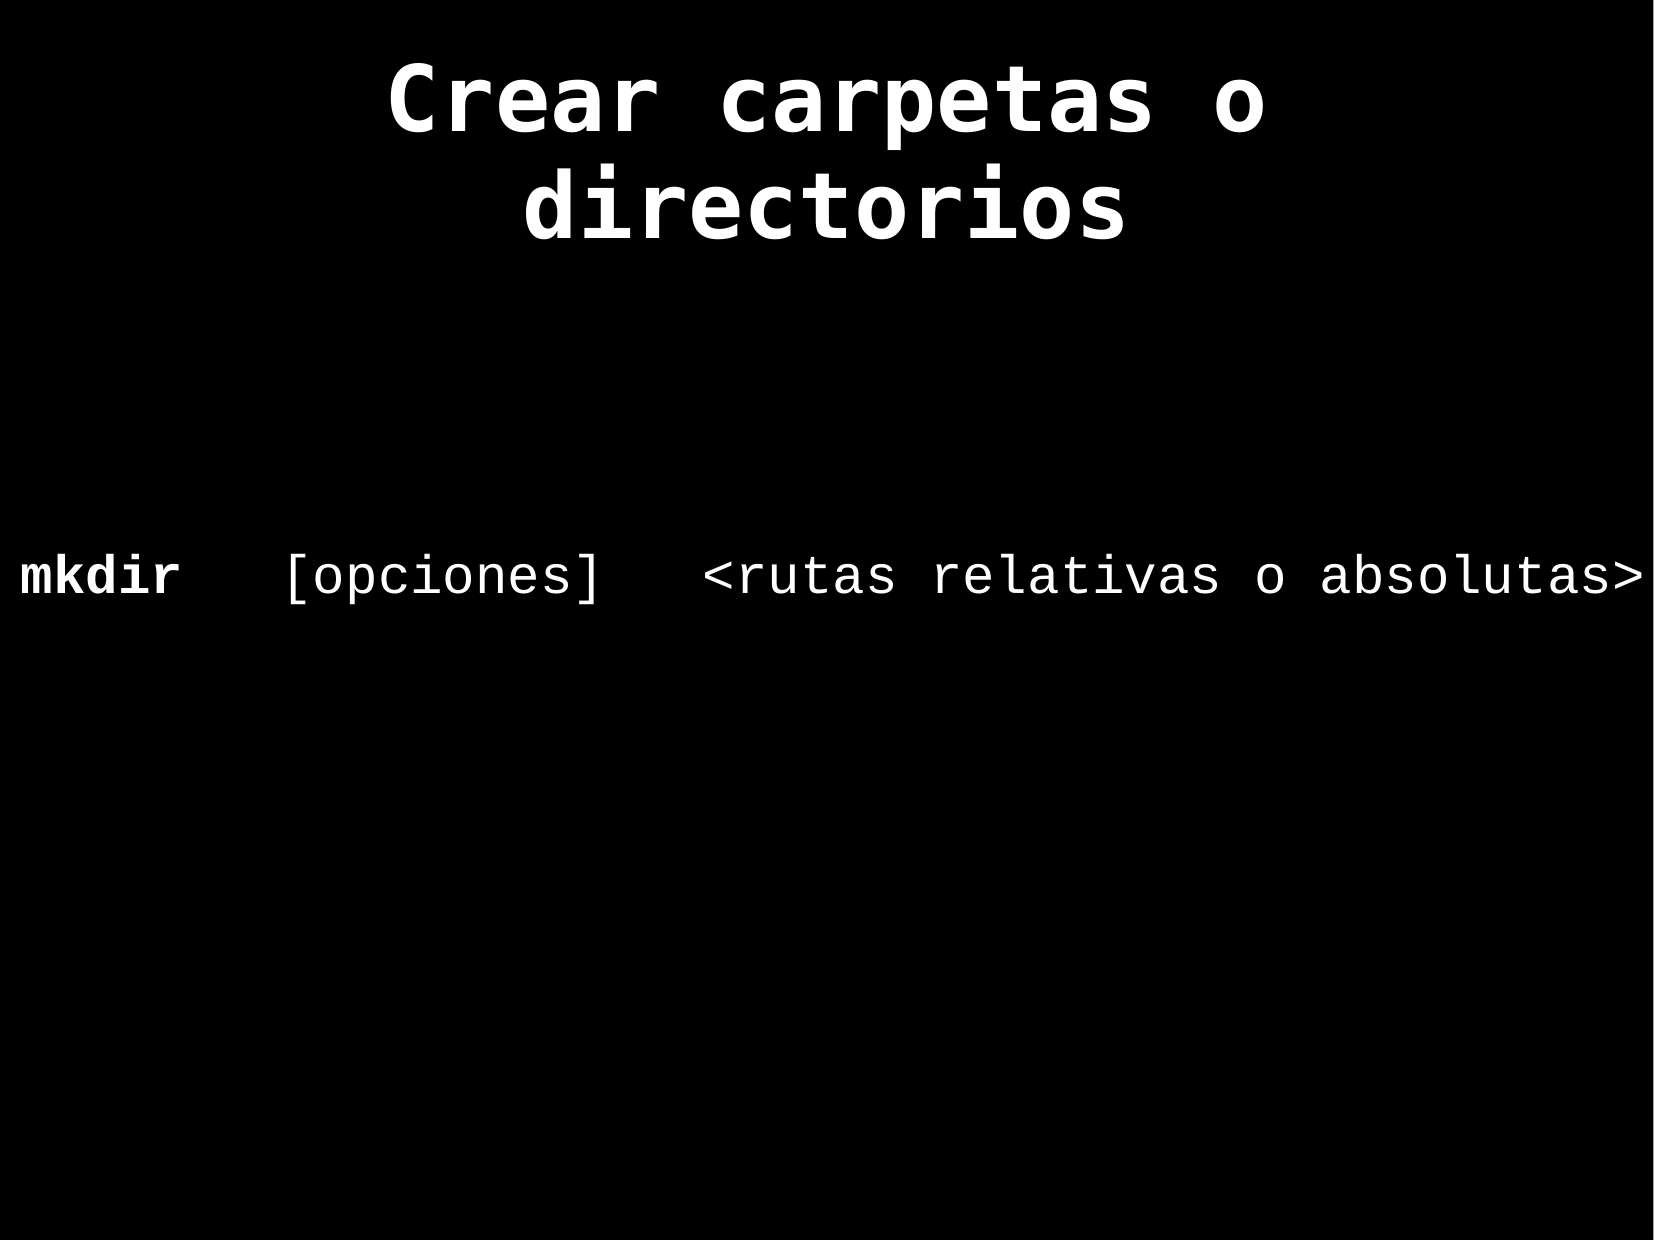

# Crear carpetas o directorios
mkdir [opciones] <rutas relativas o absolutas>